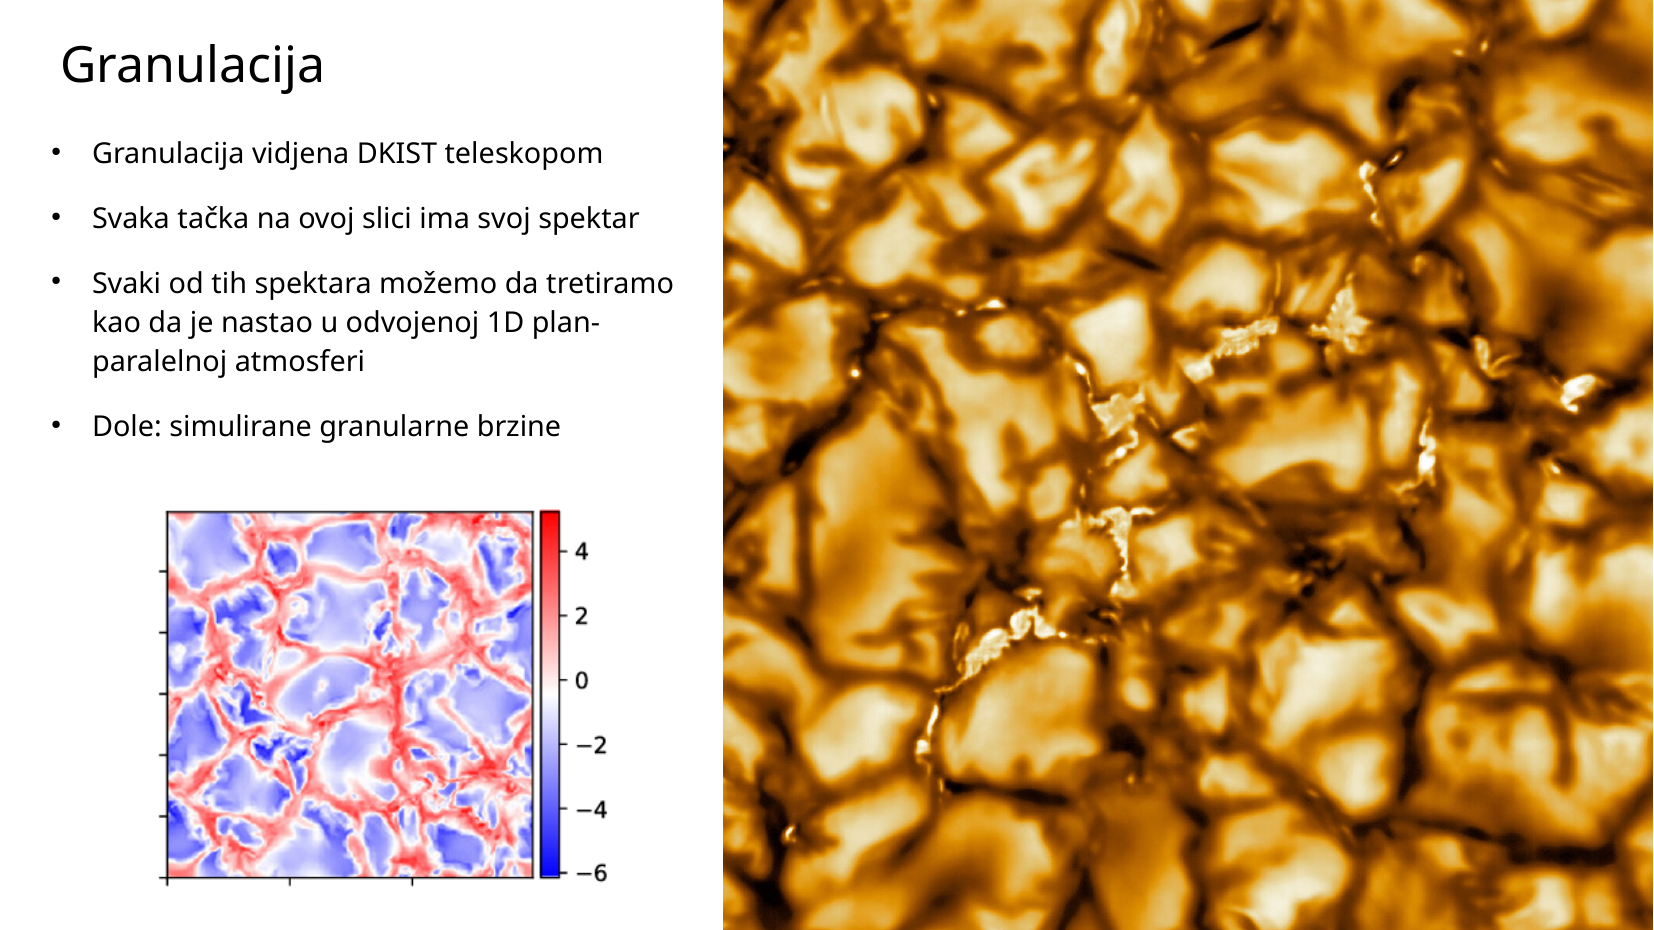

# Granulacija
Granulacija vidjena DKIST teleskopom
Svaka tačka na ovoj slici ima svoj spektar
Svaki od tih spektara možemo da tretiramo kao da je nastao u odvojenoj 1D plan-paralelnoj atmosferi
Dole: simulirane granularne brzine
27